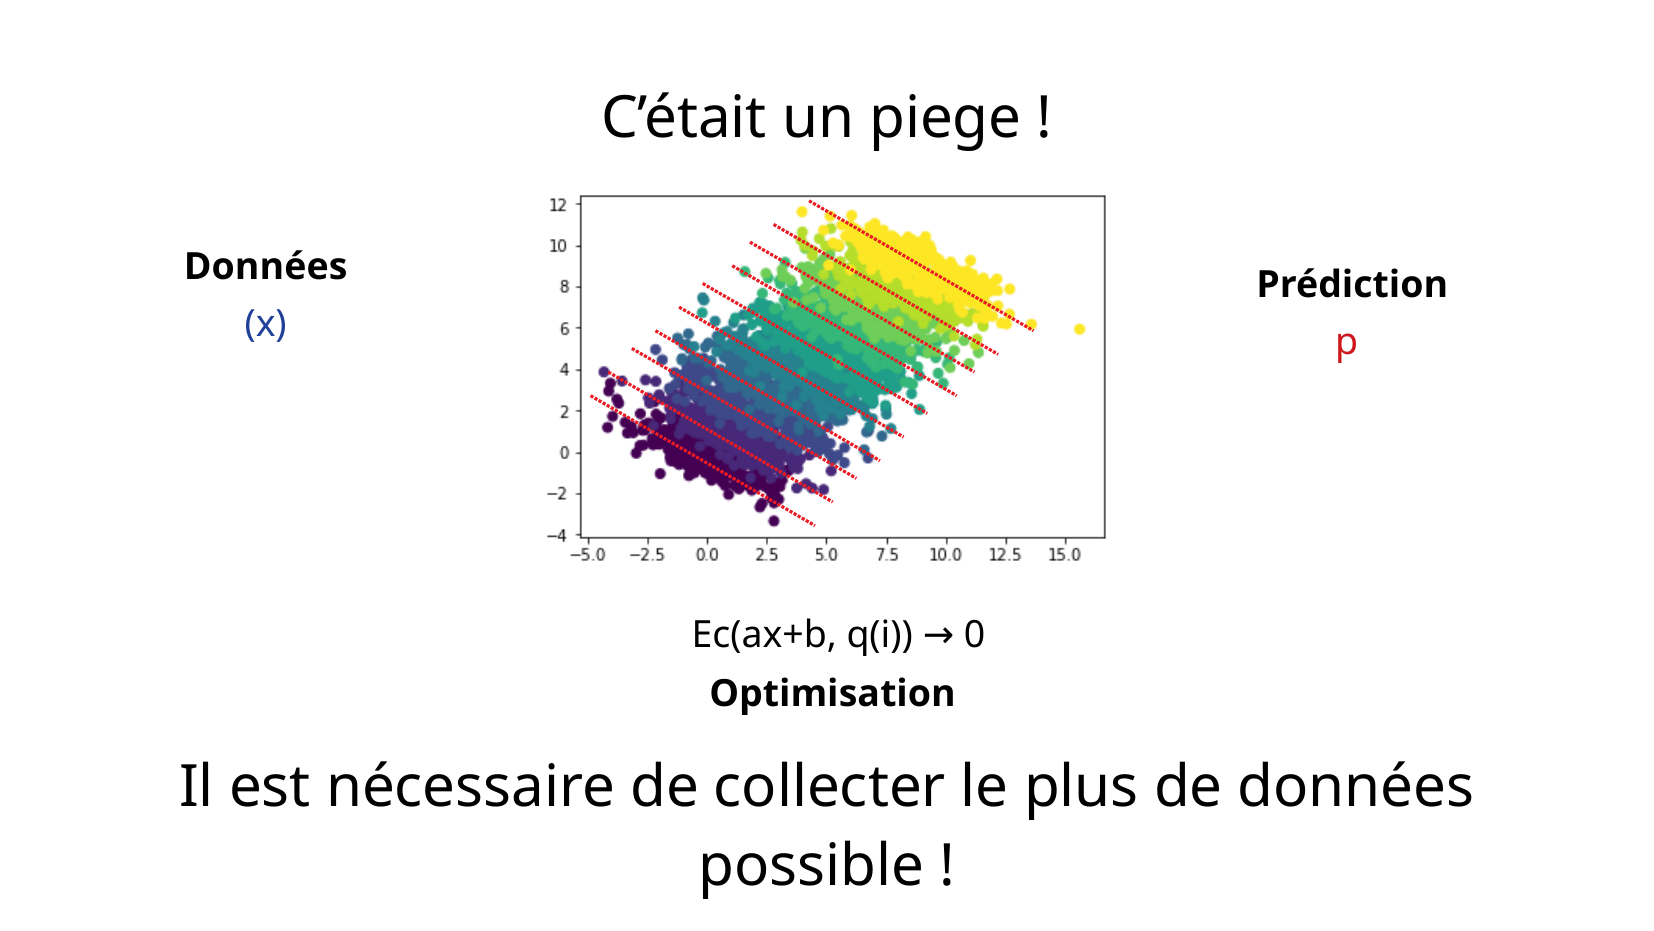

# C’était un piege !
Données
Prédiction
(x)
p
Ec(ax+b, q(i)) → 0
Optimisation
Il est nécessaire de collecter le plus de données possible !